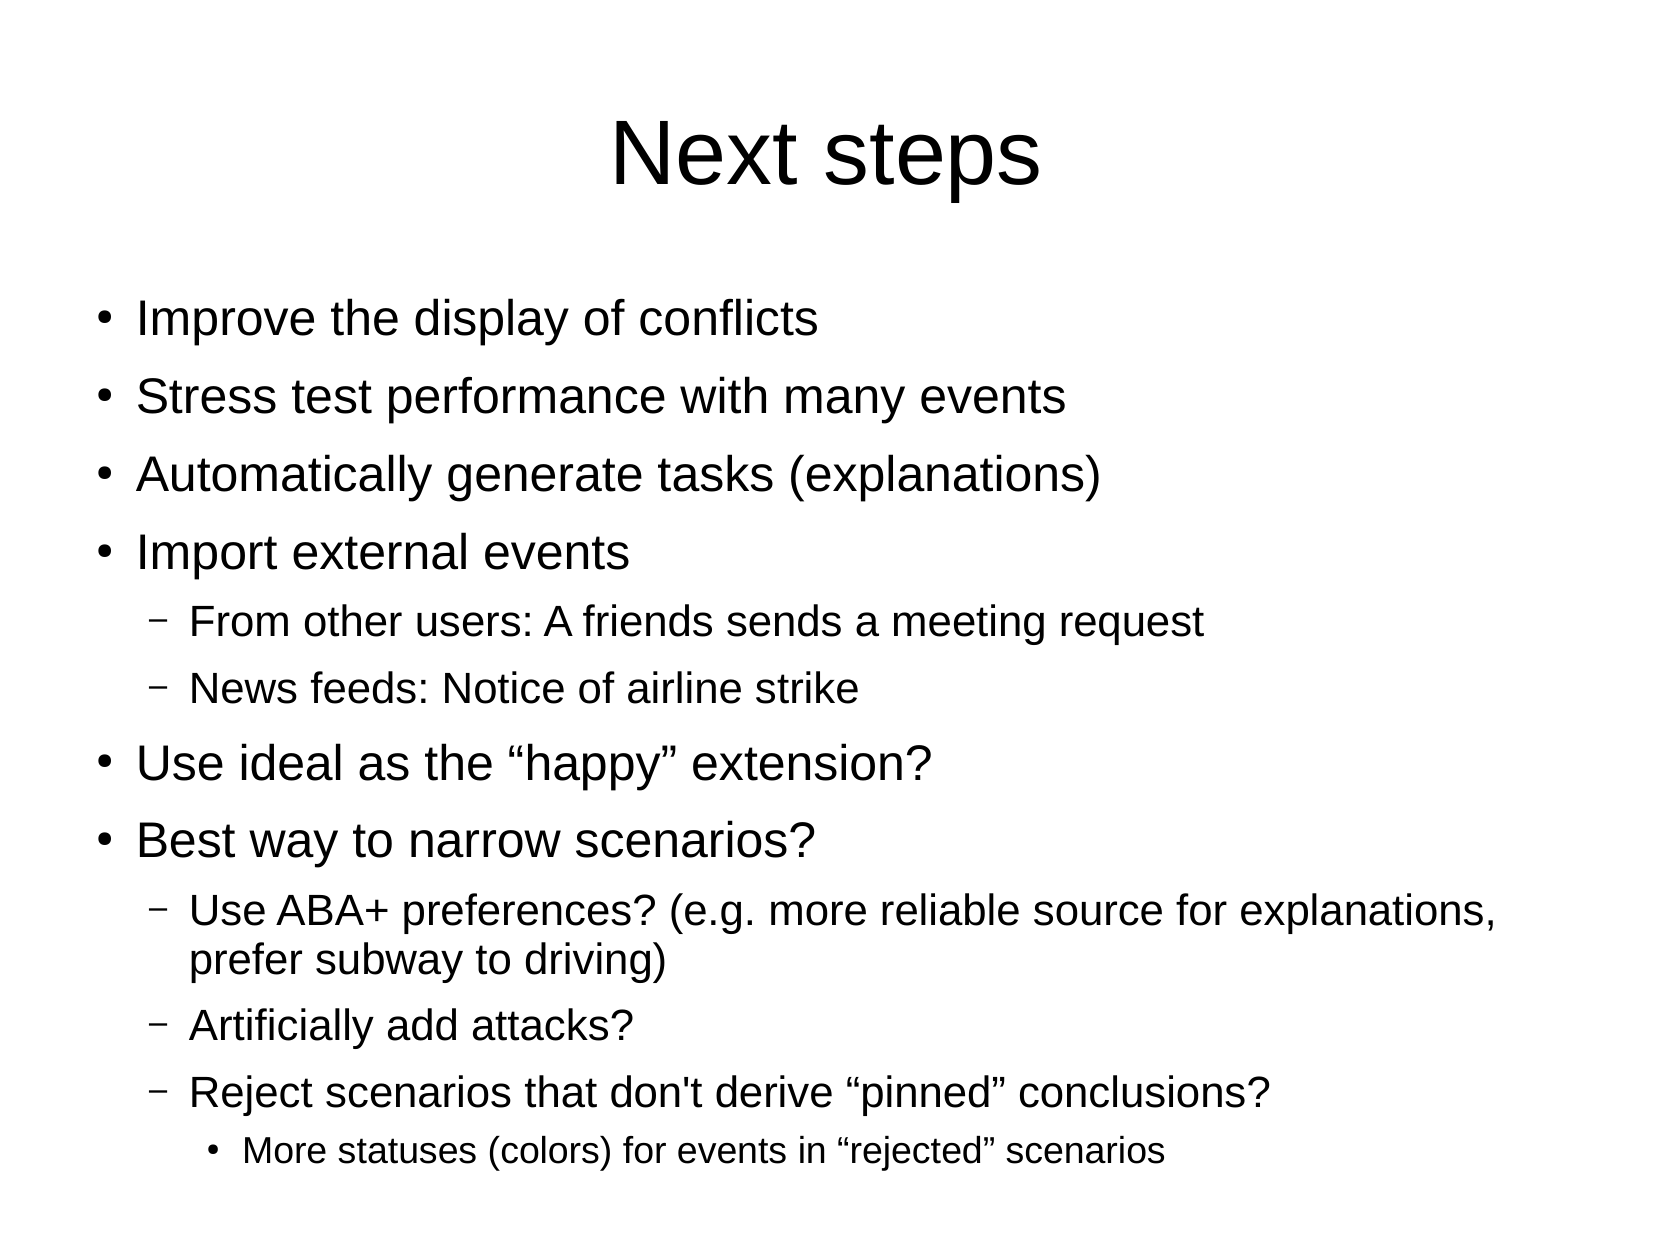

# Next steps
Improve the display of conflicts
Stress test performance with many events
Automatically generate tasks (explanations)
Import external events
From other users: A friends sends a meeting request
News feeds: Notice of airline strike
Use ideal as the “happy” extension?
Best way to narrow scenarios?
Use ABA+ preferences? (e.g. more reliable source for explanations, prefer subway to driving)
Artificially add attacks?
Reject scenarios that don't derive “pinned” conclusions?
More statuses (colors) for events in “rejected” scenarios